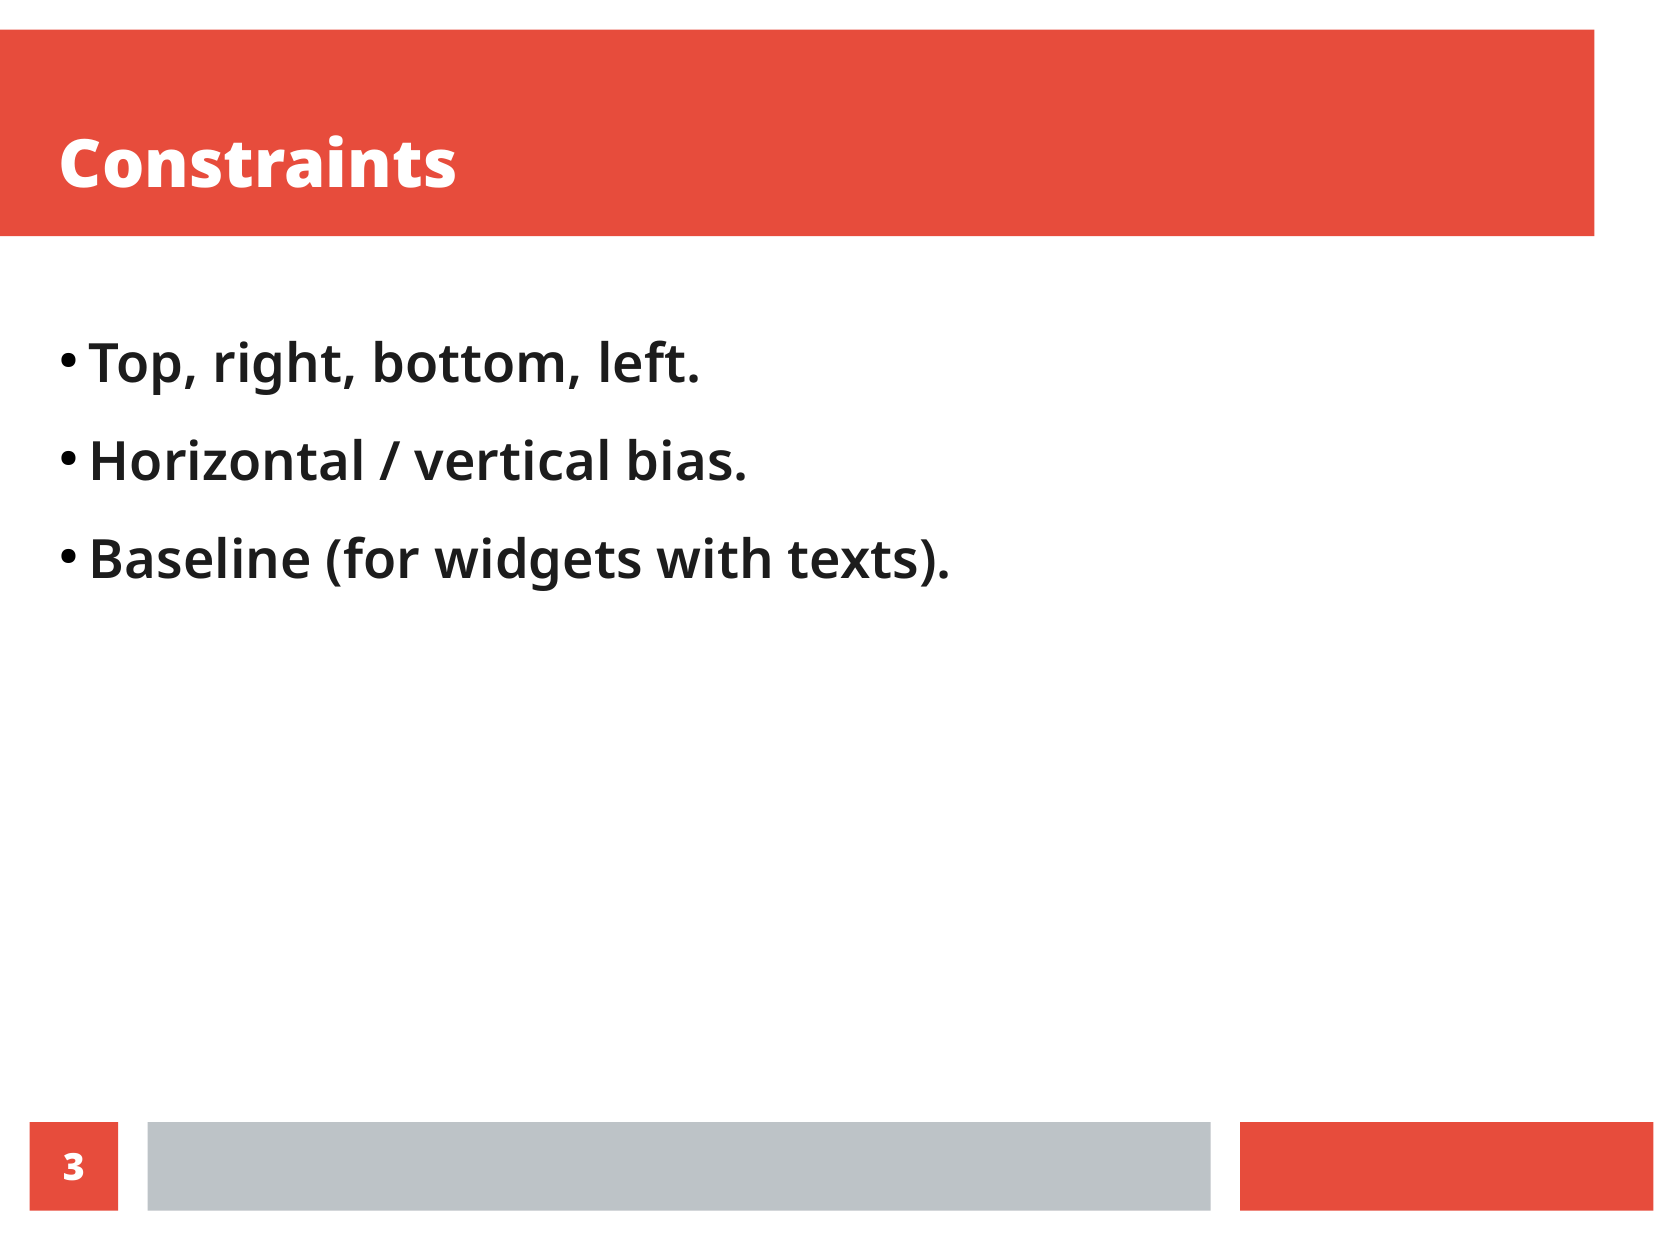

# Constraints
Top, right, bottom, left.
Horizontal / vertical bias.
Baseline (for widgets with texts).
3